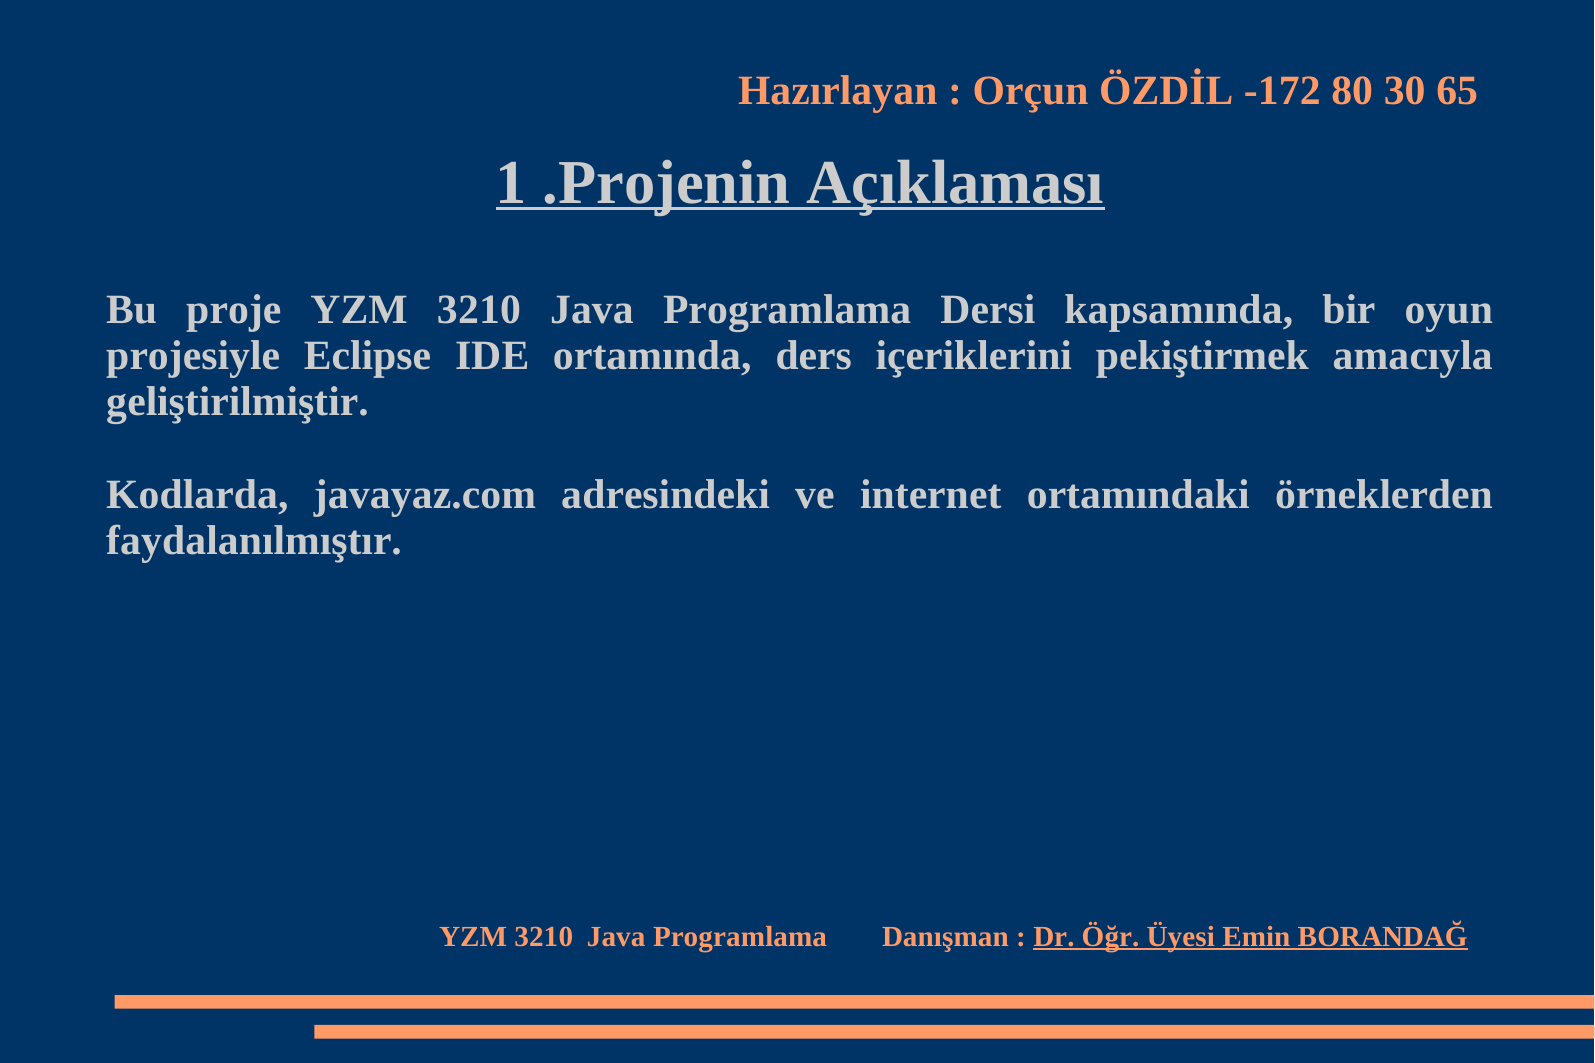

# Hazırlayan : Orçun ÖZDİL -172 80 30 65
1 .Projenin Açıklaması
Bu proje YZM 3210 Java Programlama Dersi kapsamında, bir oyun projesiyle Eclipse IDE ortamında, ders içeriklerini pekiştirmek amacıyla geliştirilmiştir.
Kodlarda, javayaz.com adresindeki ve internet ortamındaki örneklerden faydalanılmıştır.
YZM 3210	Java Programlama	Danışman : Dr. Öğr. Üyesi Emin BORANDAĞ